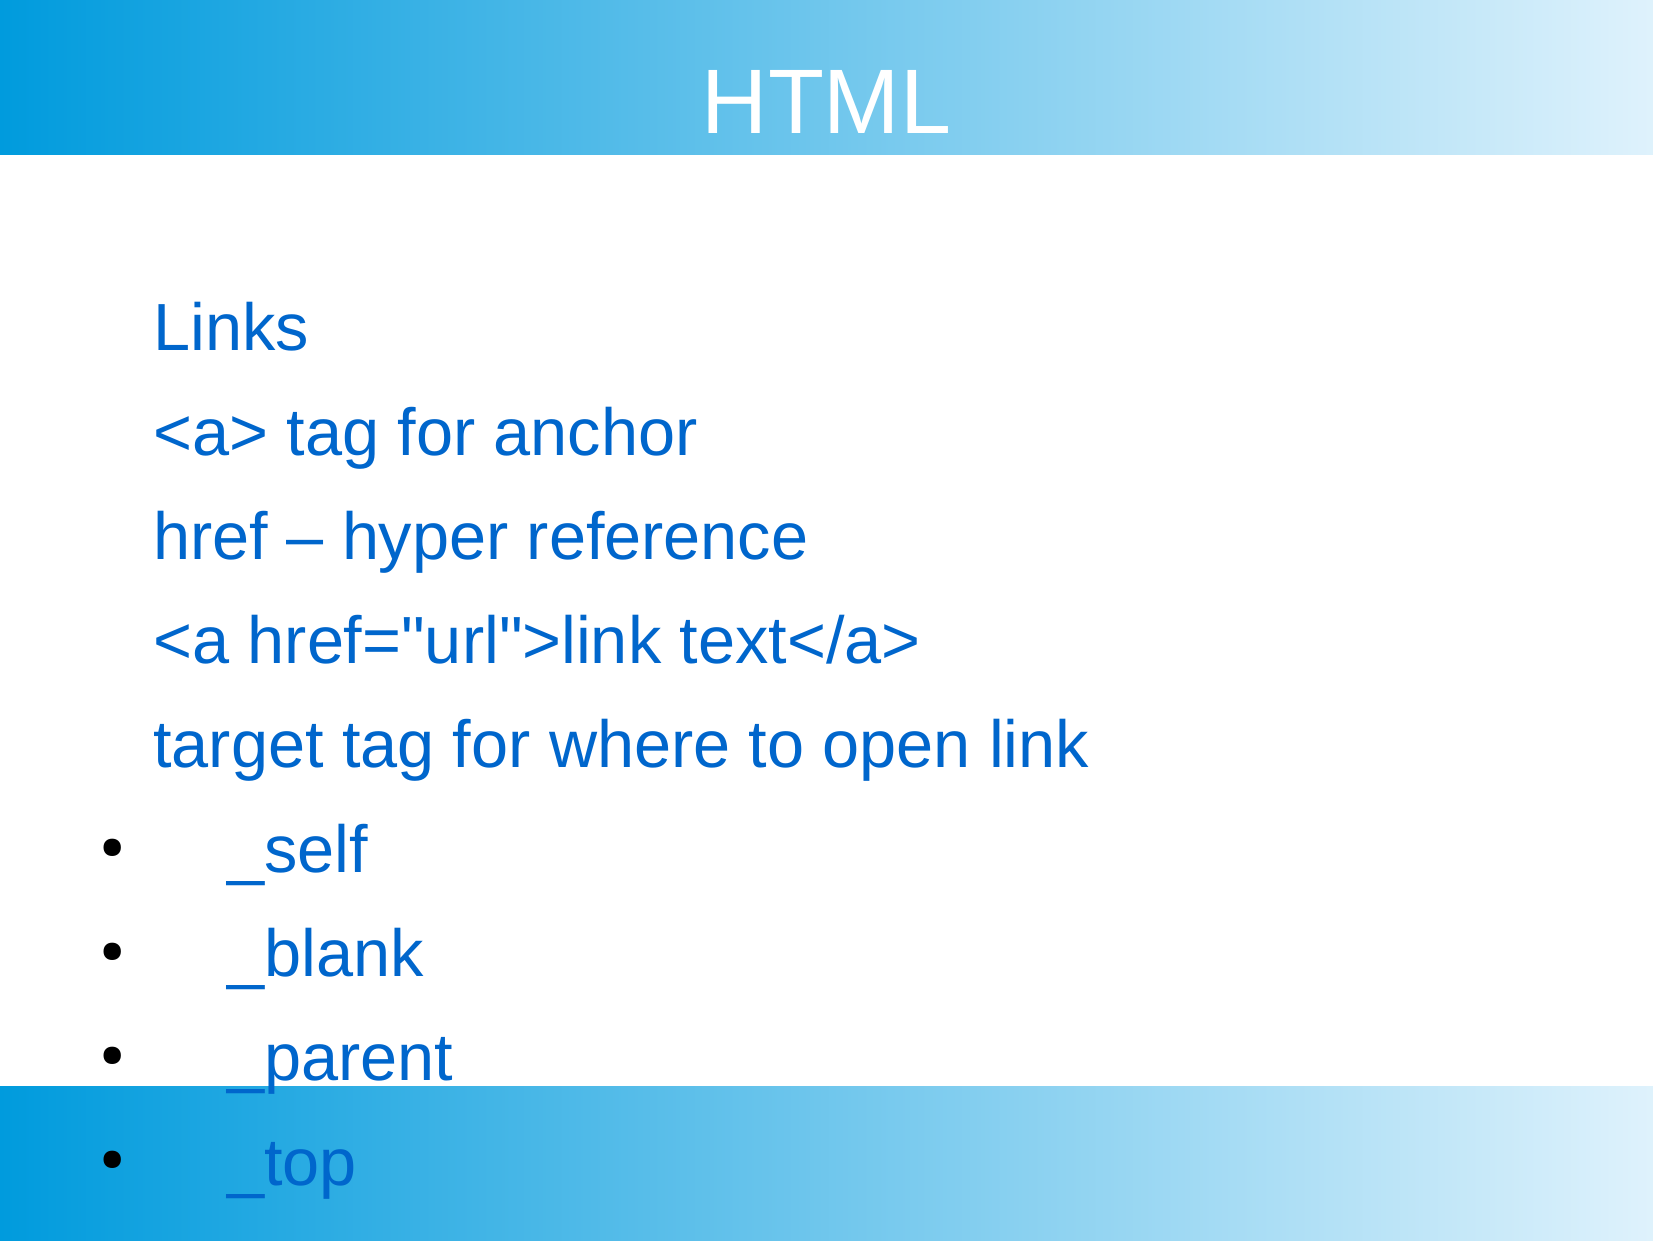

# HTML
Links
<a> tag for anchor
href – hyper reference
<a href="url">link text</a>
target tag for where to open link
 _self
 _blank
 _parent
 _top